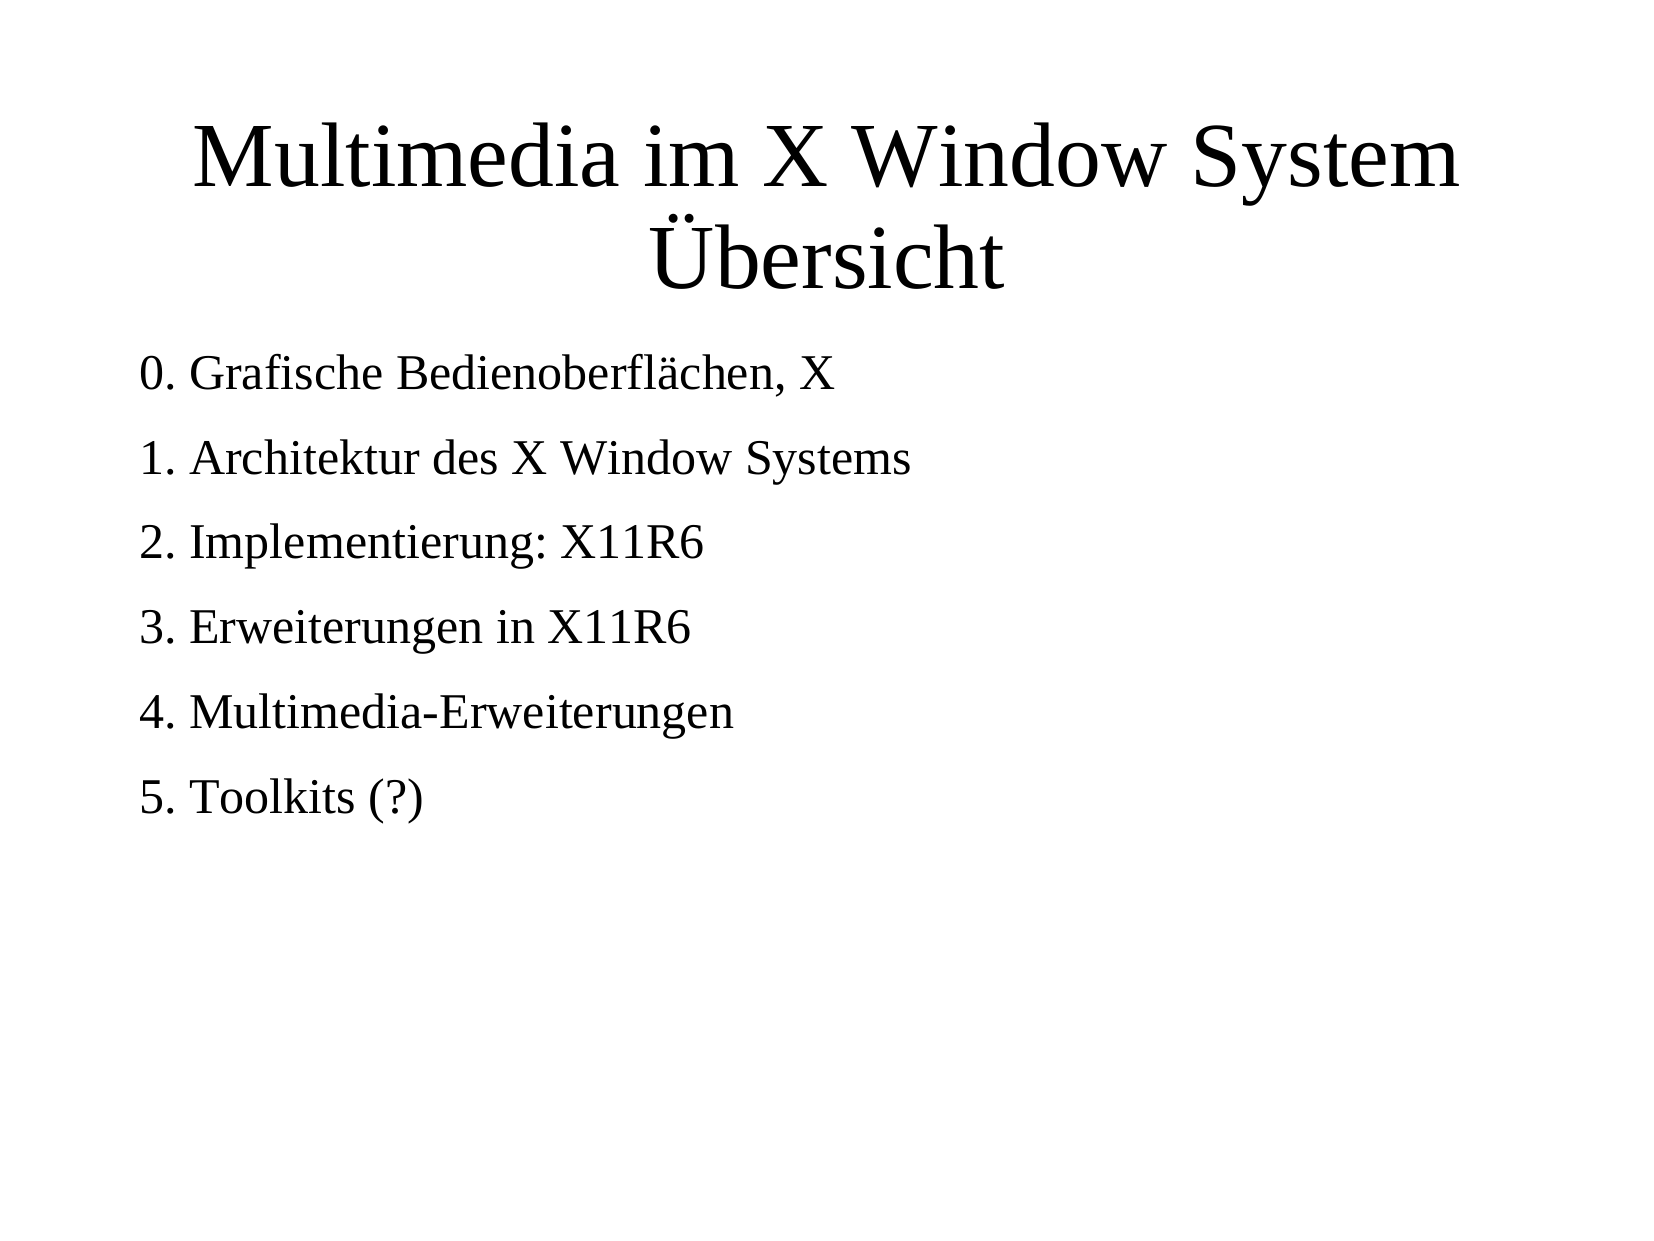

# Multimedia im X Window System Übersicht
0. Grafische Bedienoberflächen, X
1. Architektur des X Window Systems
2. Implementierung: X11R6
3. Erweiterungen in X11R6
4. Multimedia-Erweiterungen
5. Toolkits (?)